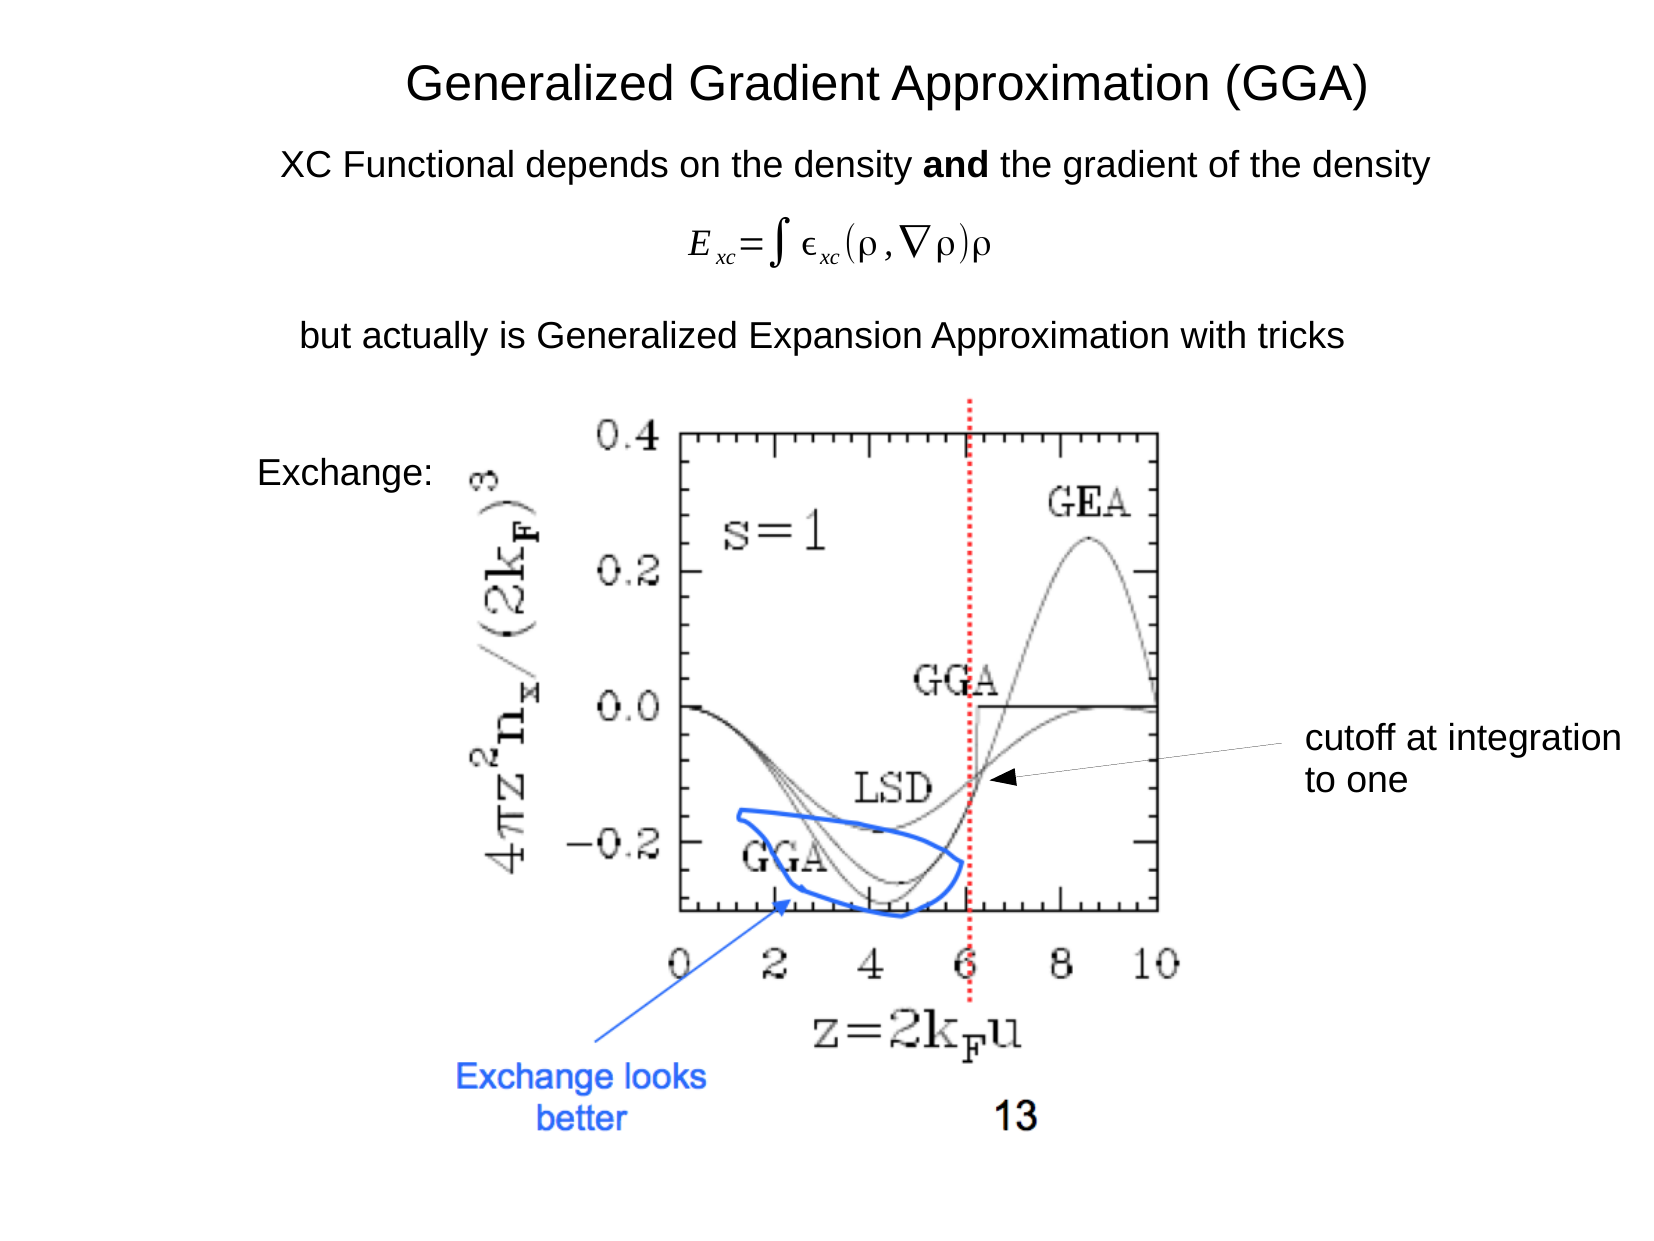

Generalized Gradient Approximation (GGA)
XC Functional depends on the density and the gradient of the density
but actually is Generalized Expansion Approximation with tricks
Exchange:
cutoff at integration
to one